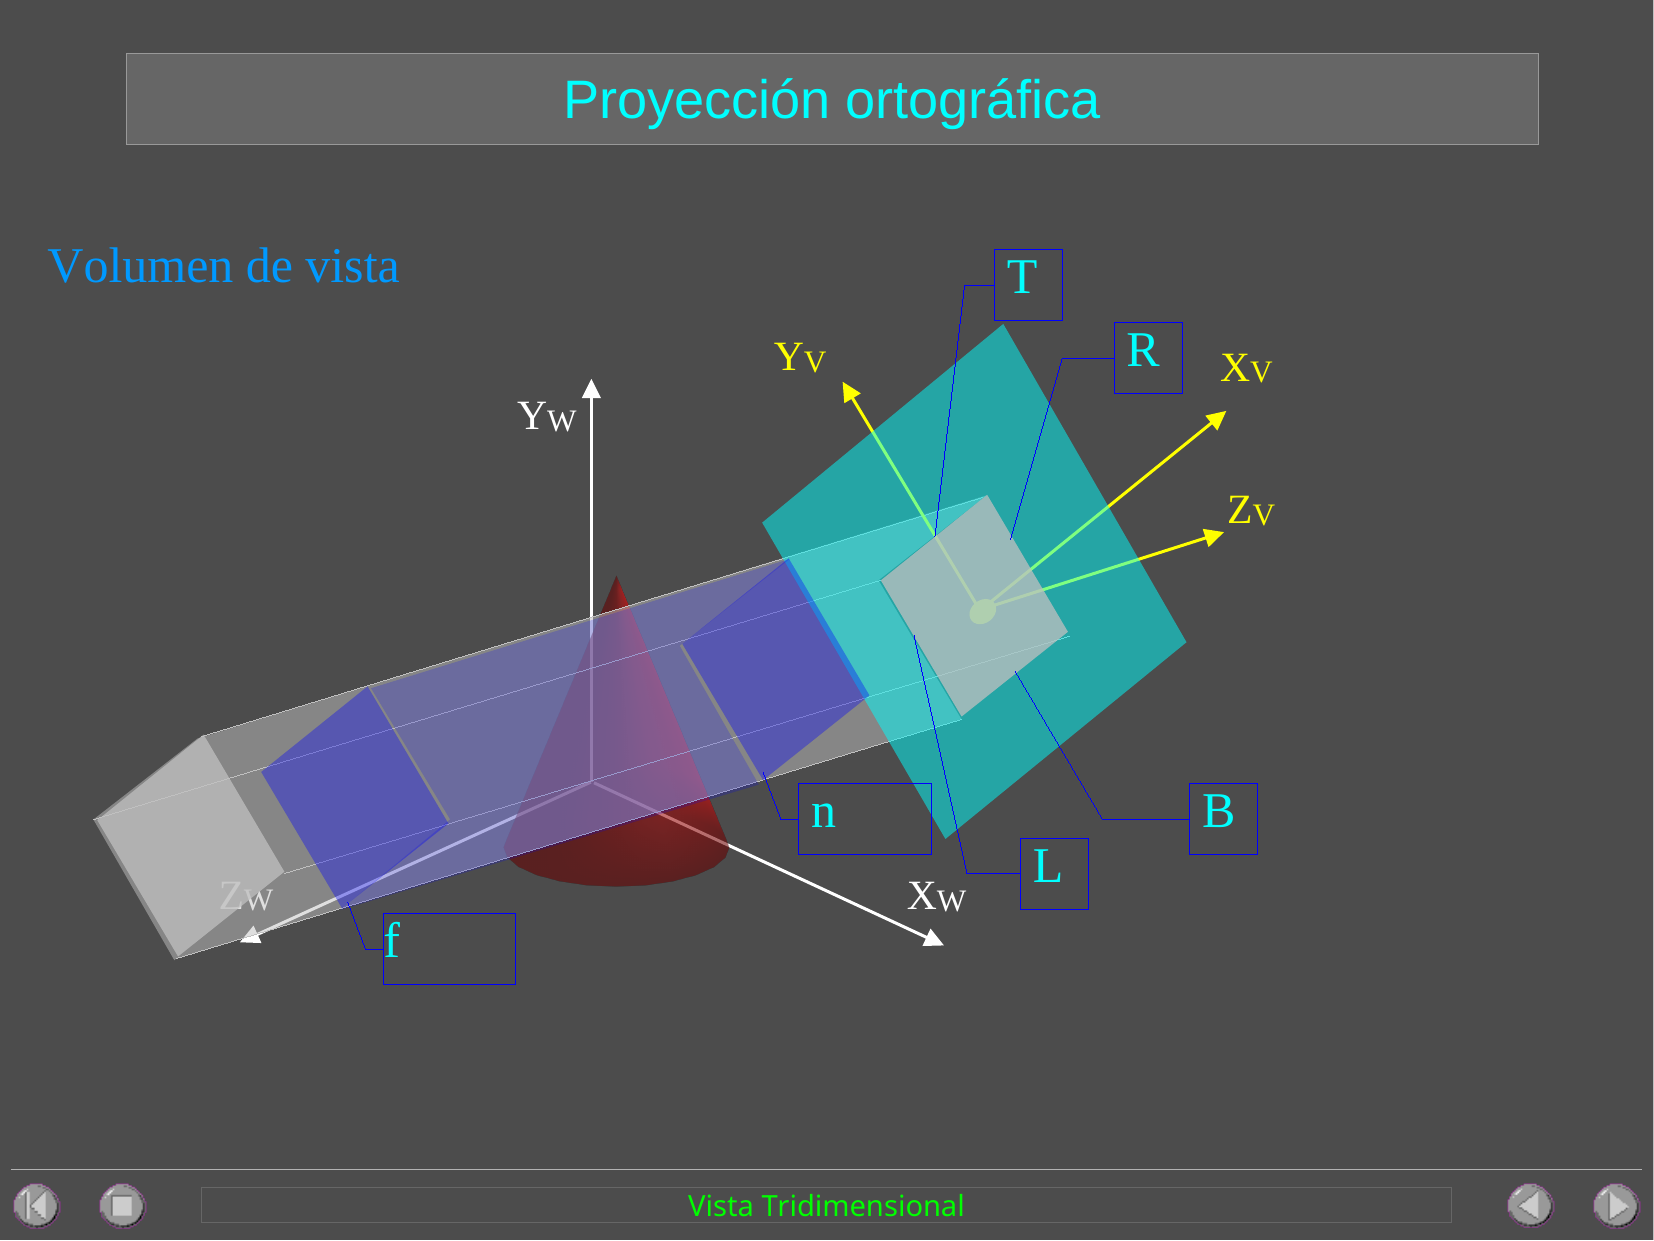

# Proyección ortográfica
Volumen de vista
YV
XV
ZV
YW
ZW
XW